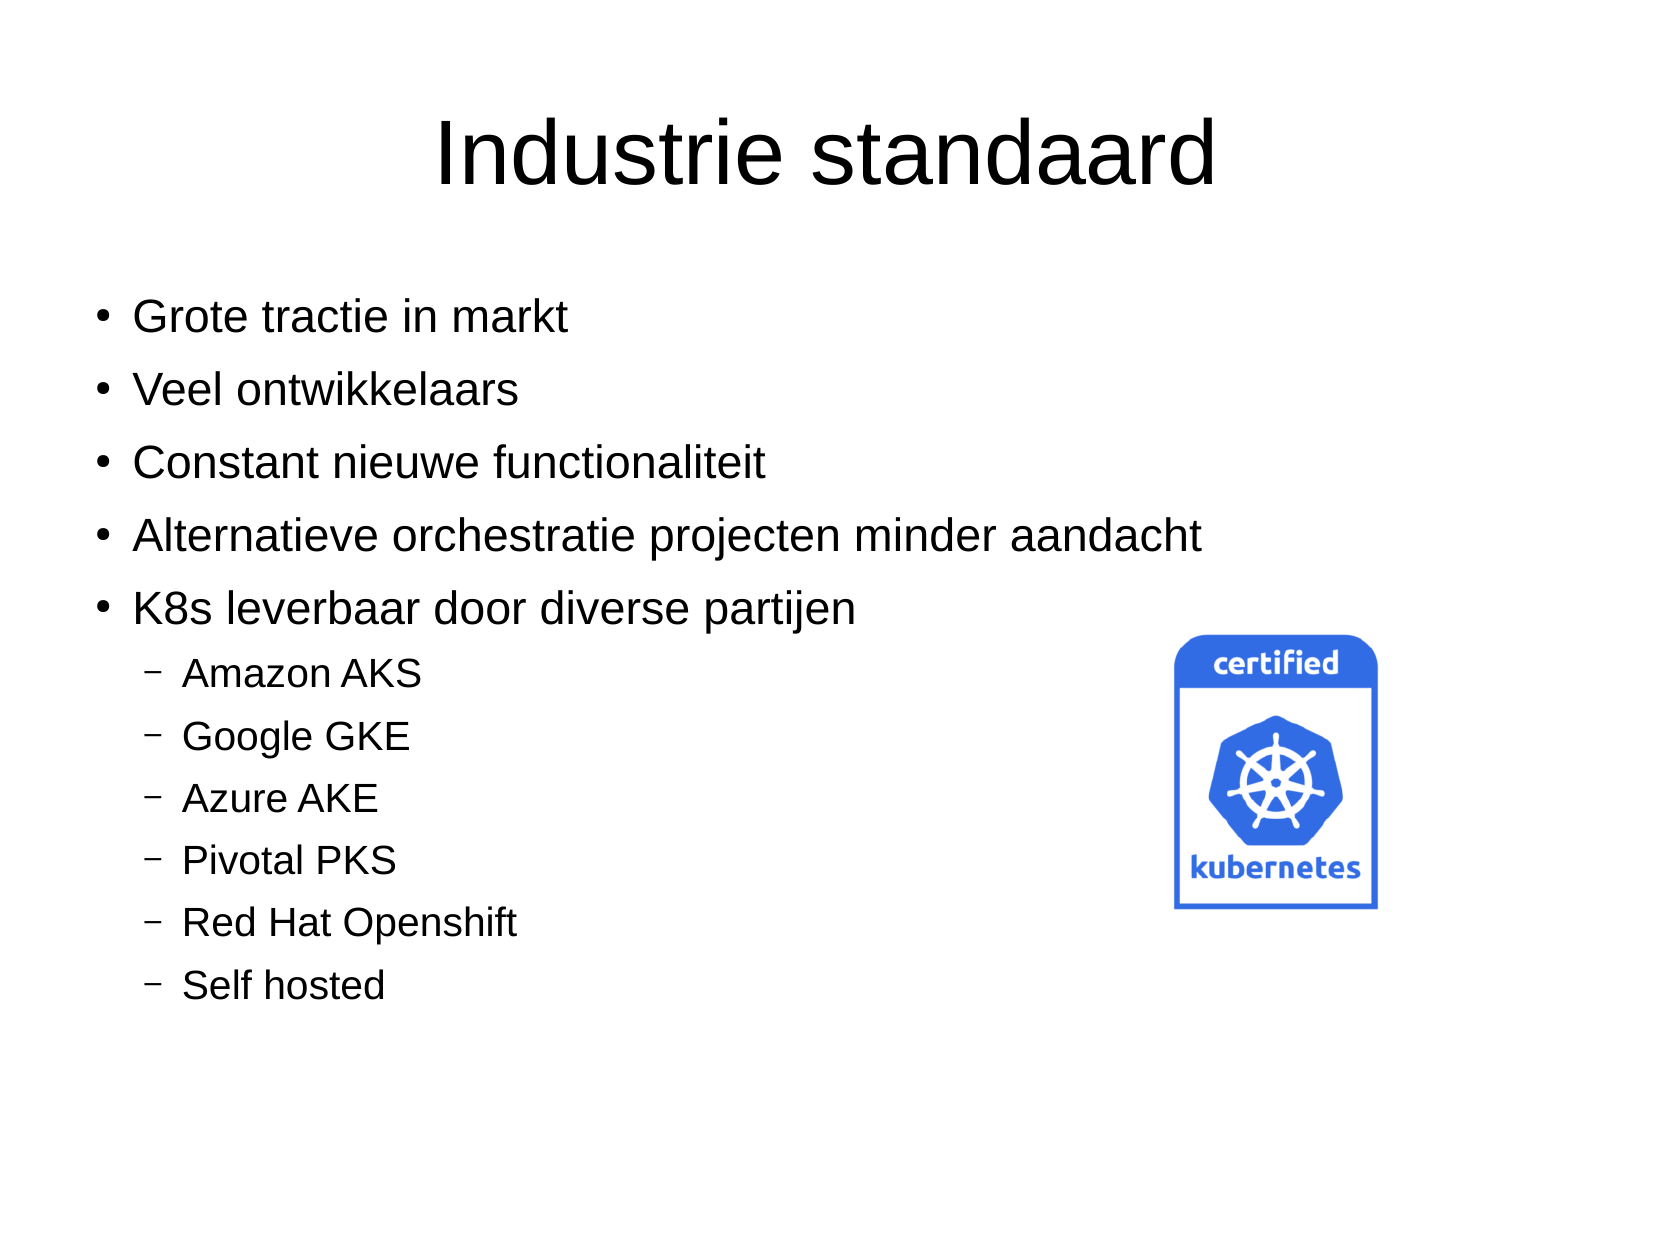

# Industrie standaard
Grote tractie in markt
Veel ontwikkelaars
Constant nieuwe functionaliteit
Alternatieve orchestratie projecten minder aandacht
K8s leverbaar door diverse partijen
Amazon AKS
Google GKE
Azure AKE
Pivotal PKS
Red Hat Openshift
Self hosted